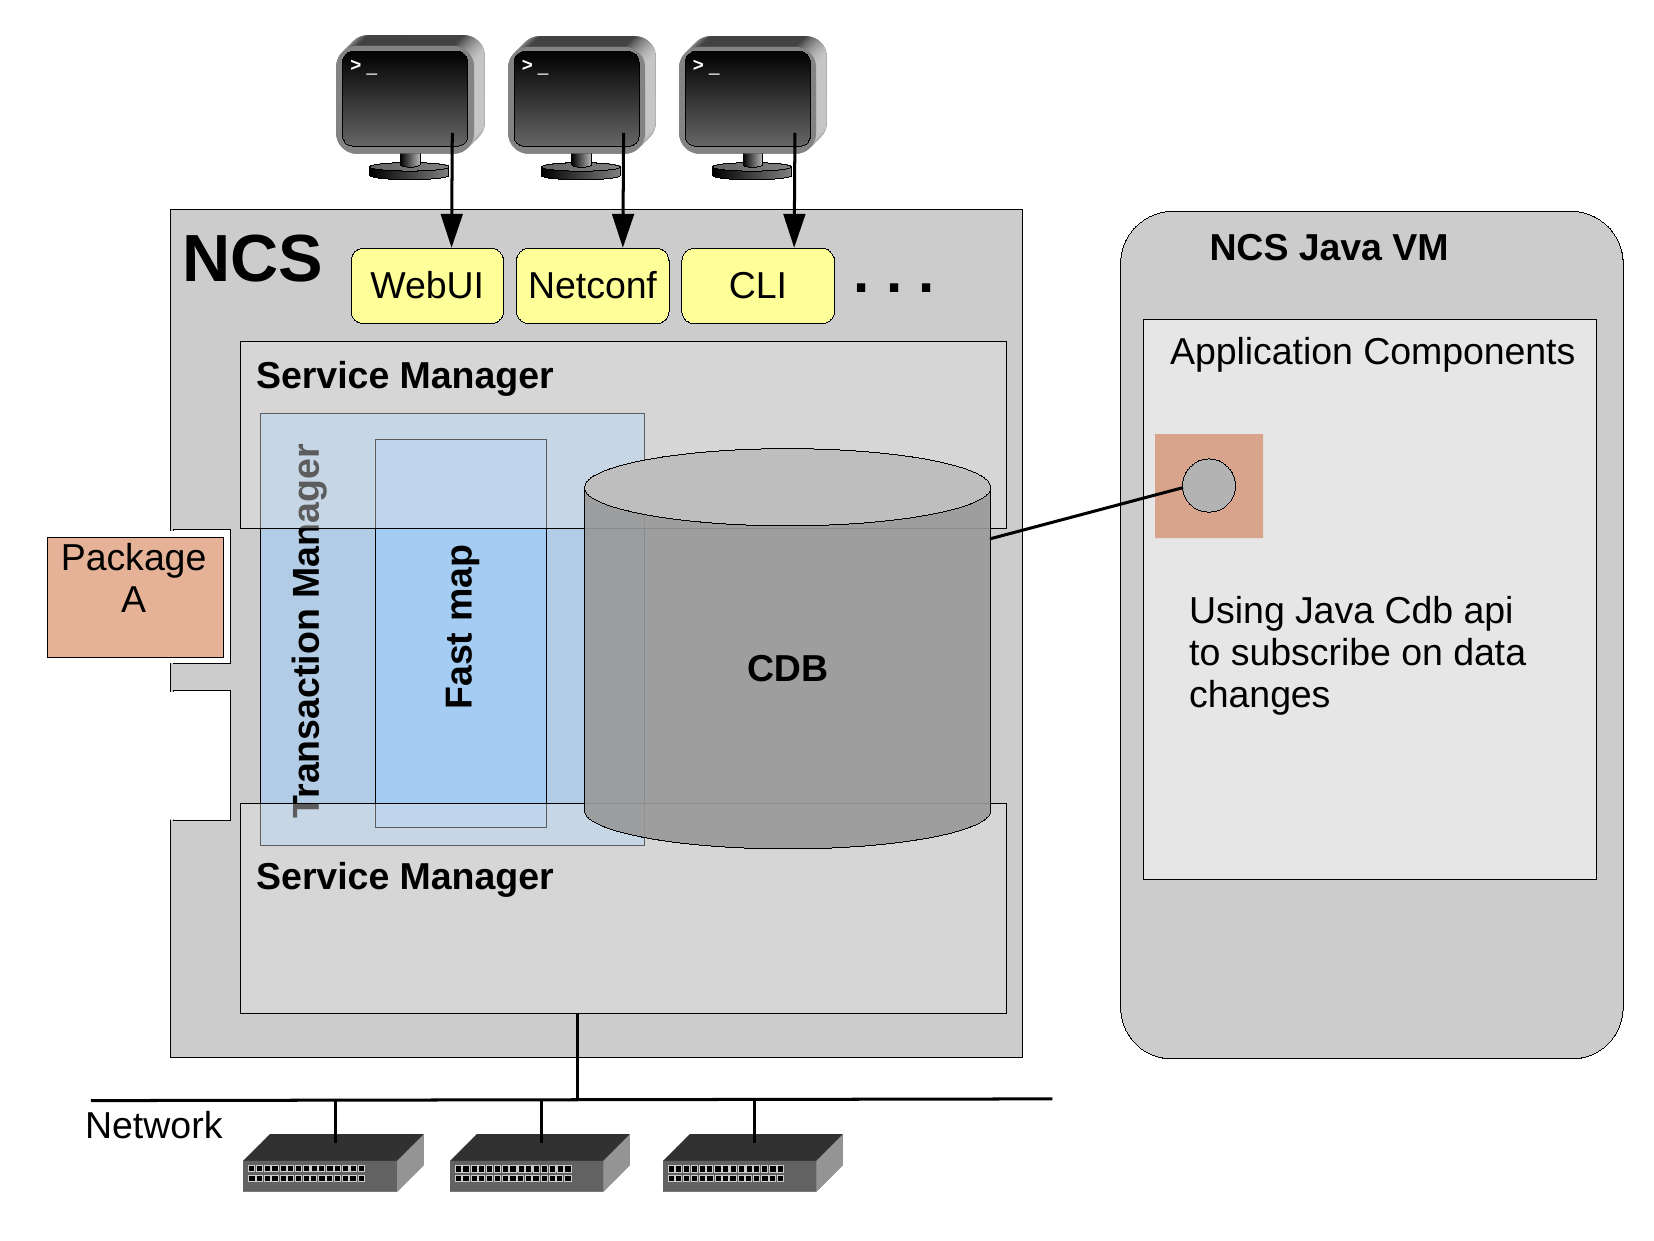

> _
> _
> _
NCS
NCS Java VM
. . .
WebUI
Netconf
CLI
Application Components
Service Manager
CDB
Package
A
Using Java Cdb api
to subscribe on data
changes
Fast map
Transaction Manager
Service Manager
Network